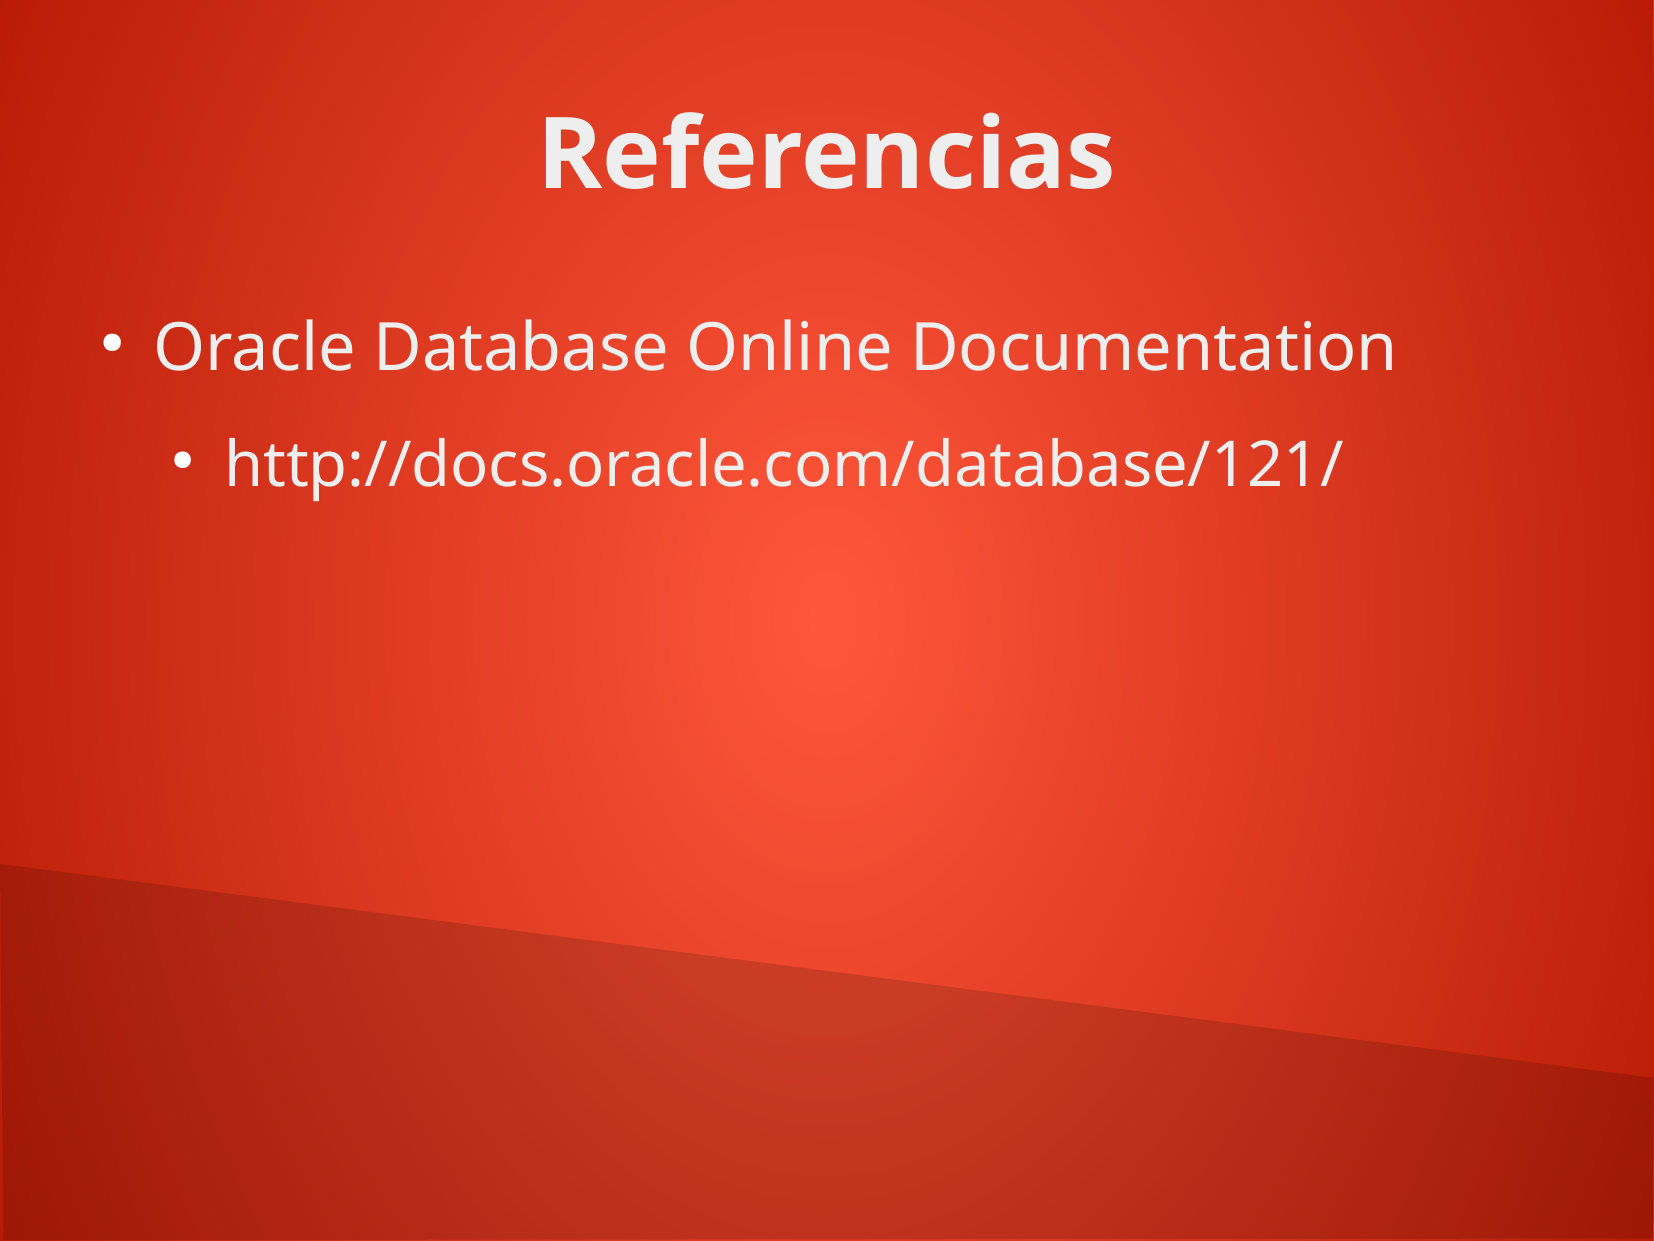

# Referencias
Oracle Database Online Documentation
http://docs.oracle.com/database/121/